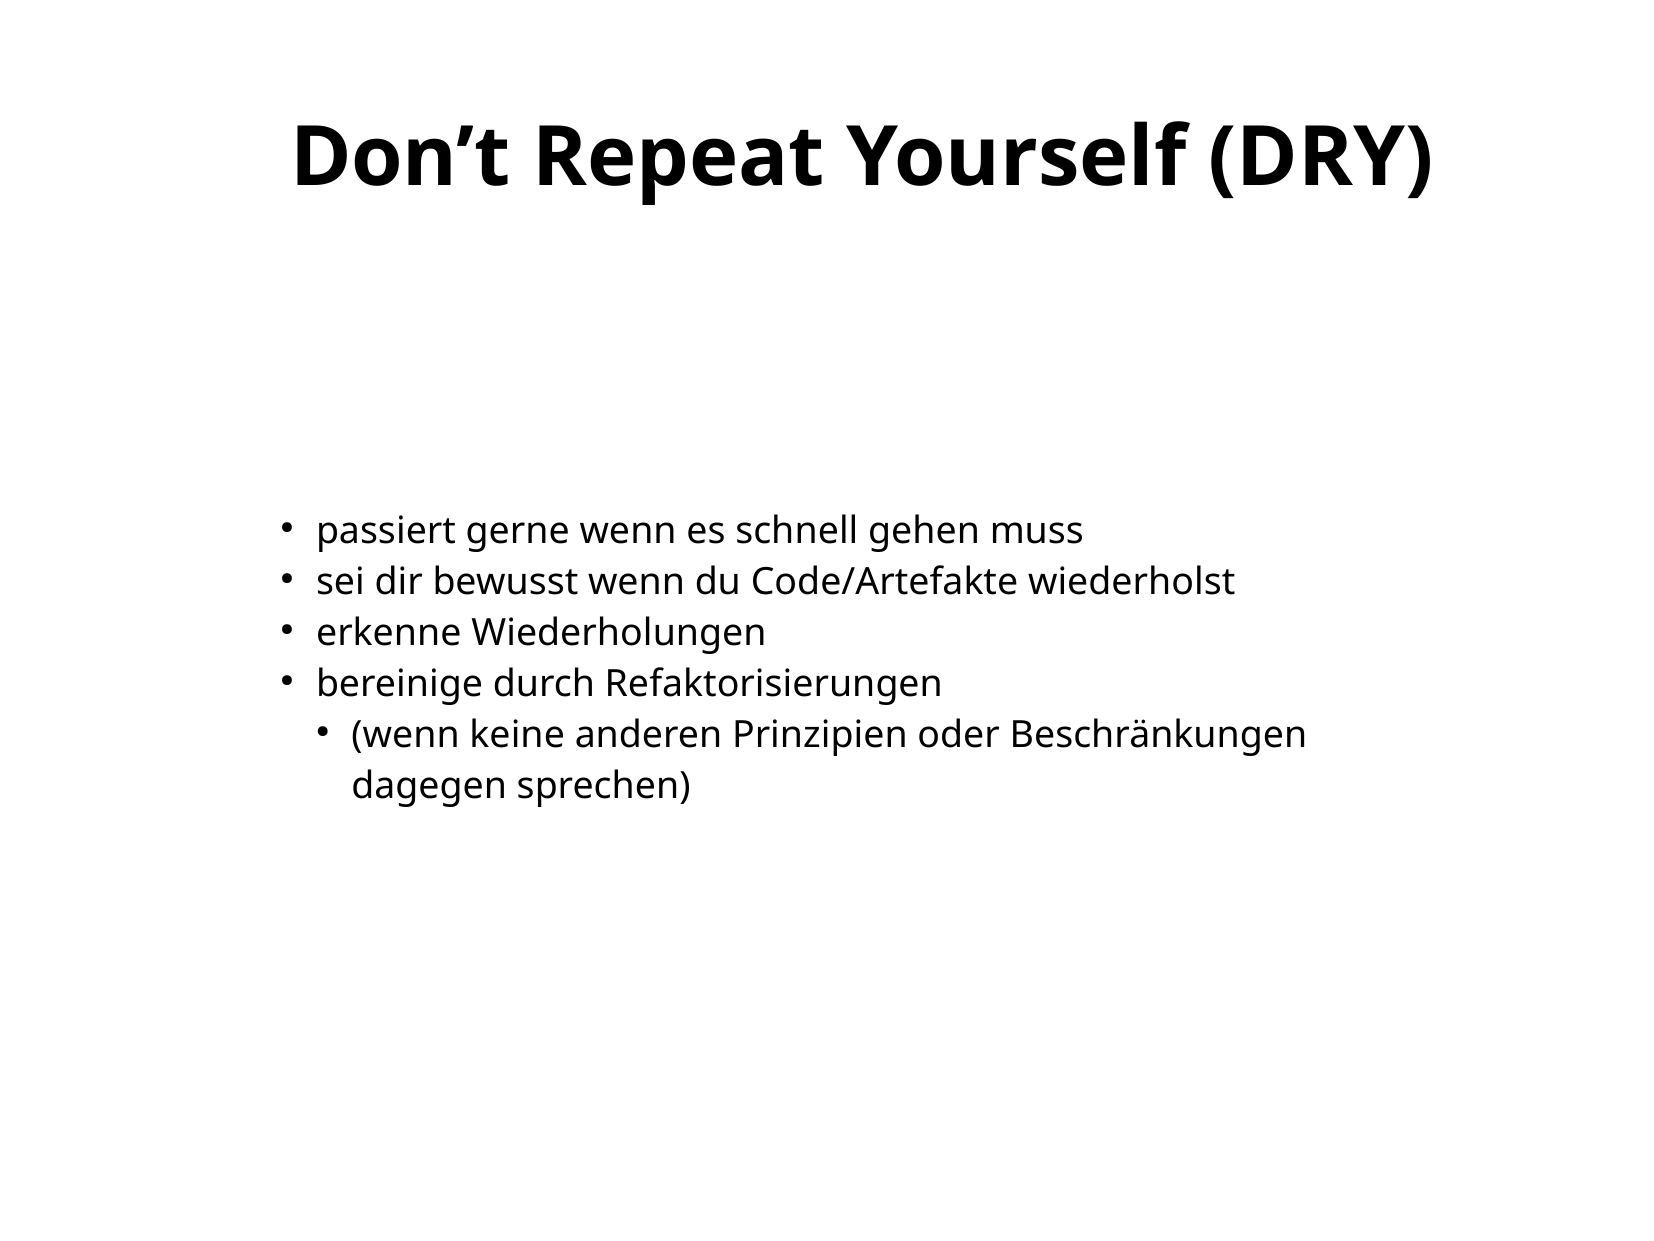

# Don’t Repeat Yourself (DRY)
passiert gerne wenn es schnell gehen muss
sei dir bewusst wenn du Code/Artefakte wiederholst
erkenne Wiederholungen
bereinige durch Refaktorisierungen
(wenn keine anderen Prinzipien oder Beschränkungen dagegen sprechen)